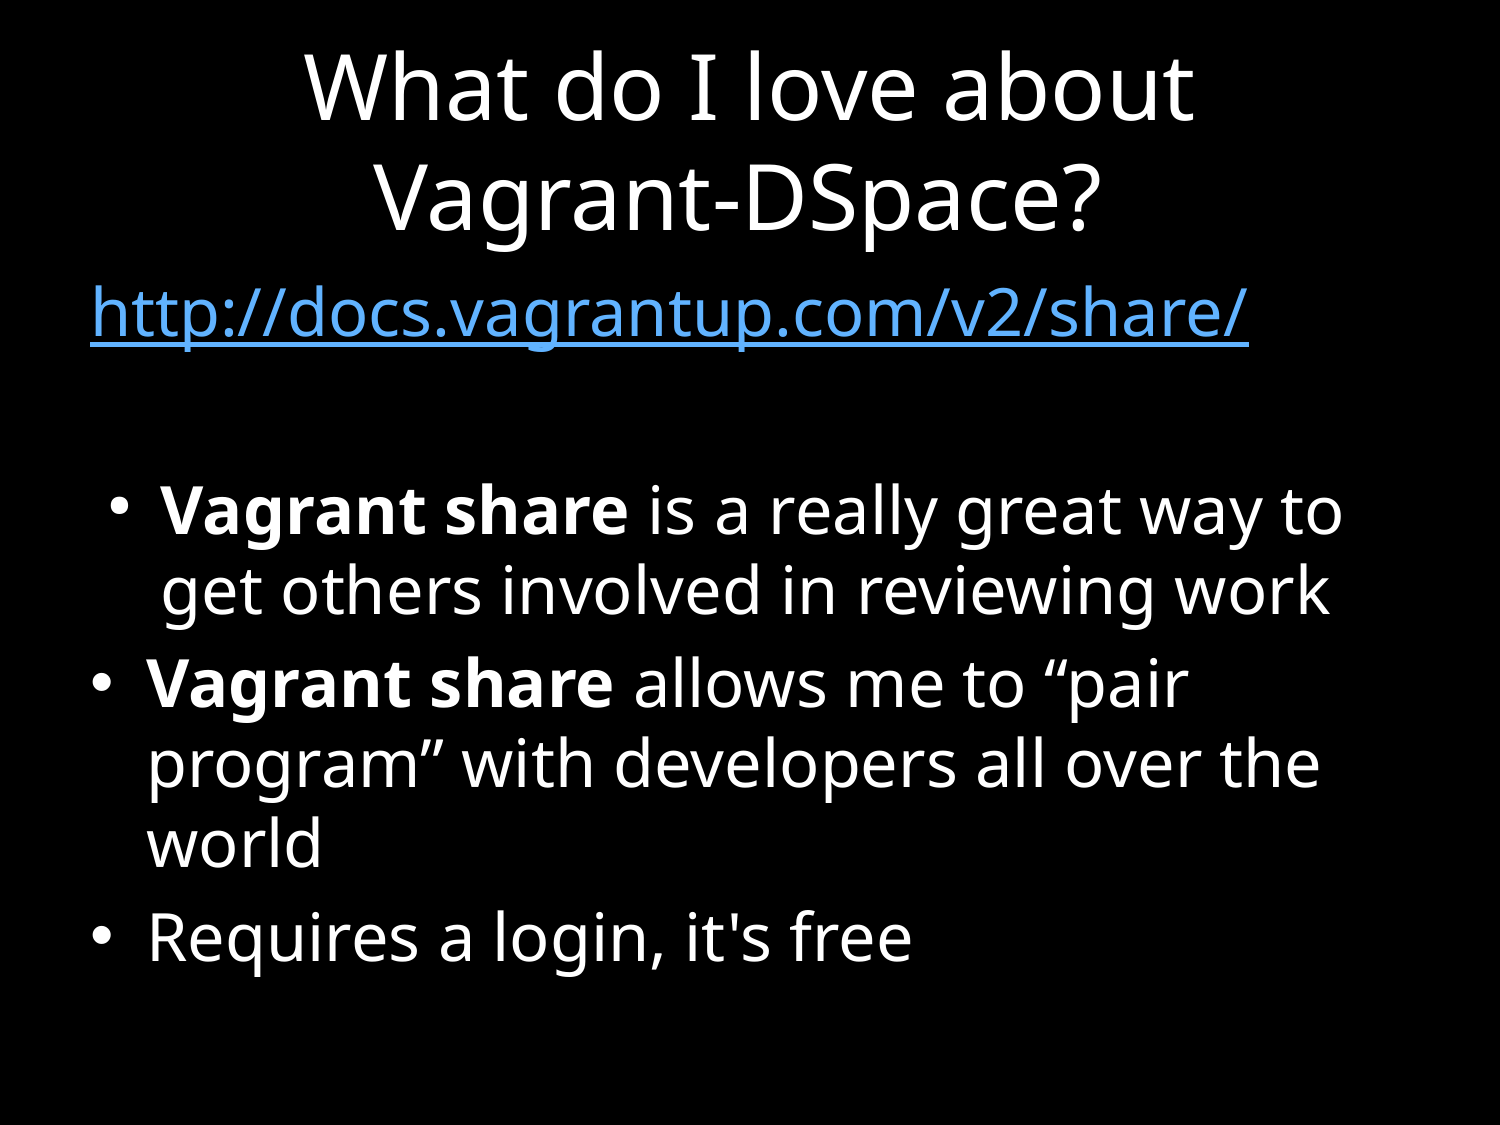

# What do I love about Vagrant-DSpace?
http://docs.vagrantup.com/v2/share/
Vagrant share is a really great way to get others involved in reviewing work
Vagrant share allows me to “pair program” with developers all over the world
Requires a login, it's free